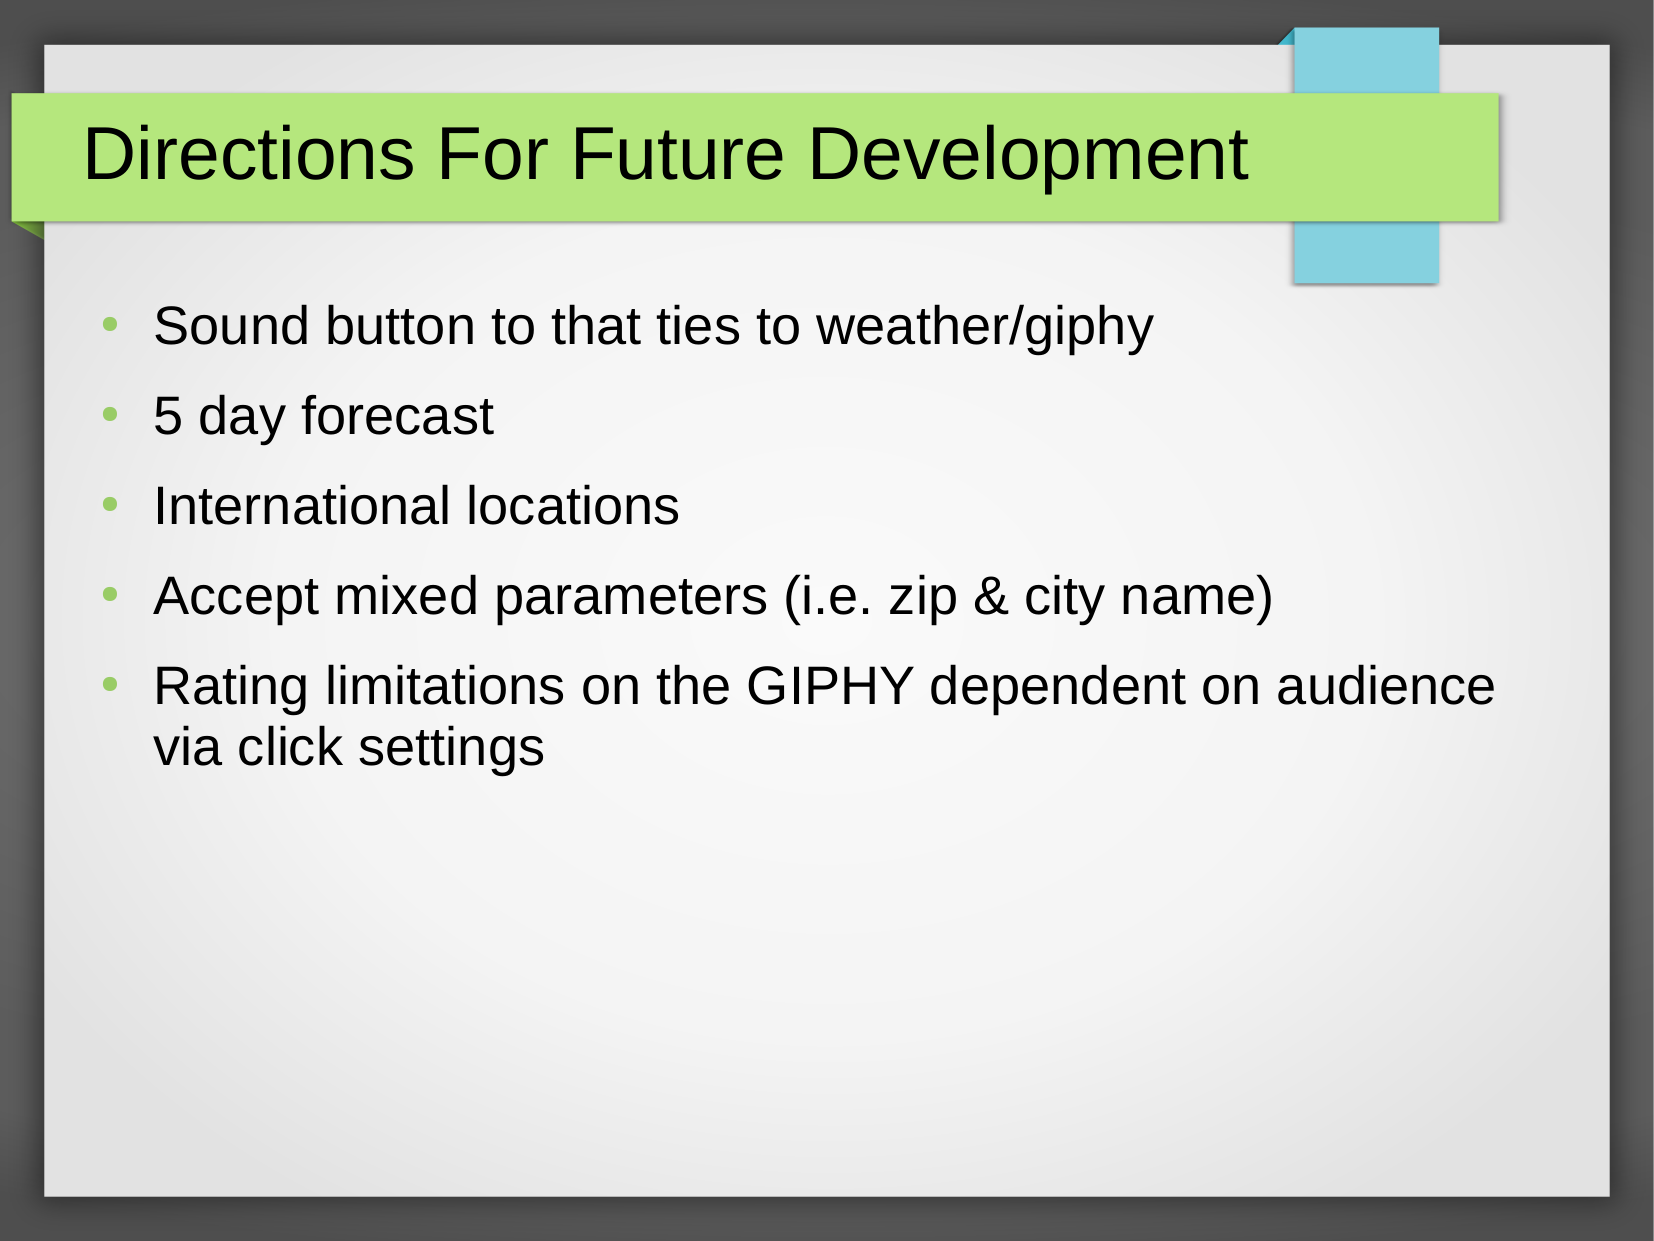

# Directions For Future Development
Sound button to that ties to weather/giphy
5 day forecast
International locations
Accept mixed parameters (i.e. zip & city name)
Rating limitations on the GIPHY dependent on audience via click settings